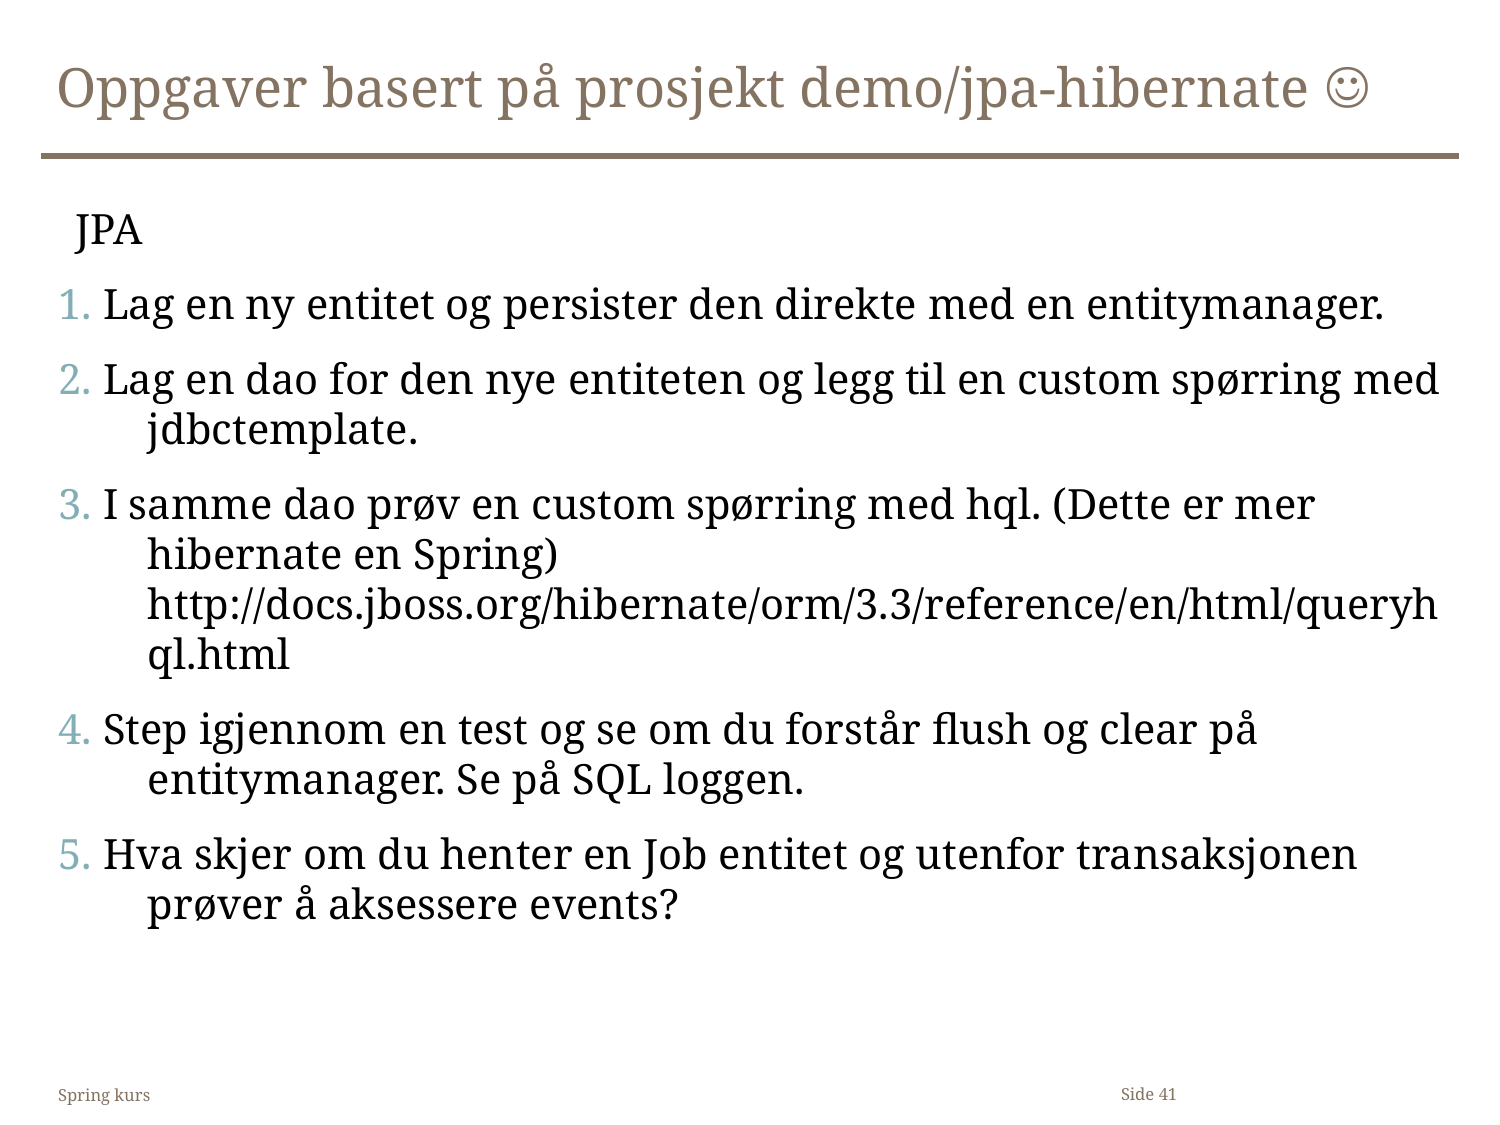

# Oppgaver basert på prosjekt demo/jpa-hibernate 
JPA
Lag en ny entitet og persister den direkte med en entitymanager.
Lag en dao for den nye entiteten og legg til en custom spørring med jdbctemplate.
I samme dao prøv en custom spørring med hql. (Dette er mer hibernate en Spring) http://docs.jboss.org/hibernate/orm/3.3/reference/en/html/queryhql.html
Step igjennom en test og se om du forstår flush og clear på entitymanager. Se på SQL loggen.
Hva skjer om du henter en Job entitet og utenfor transaksjonen prøver å aksessere events?
Spring kurs
Side